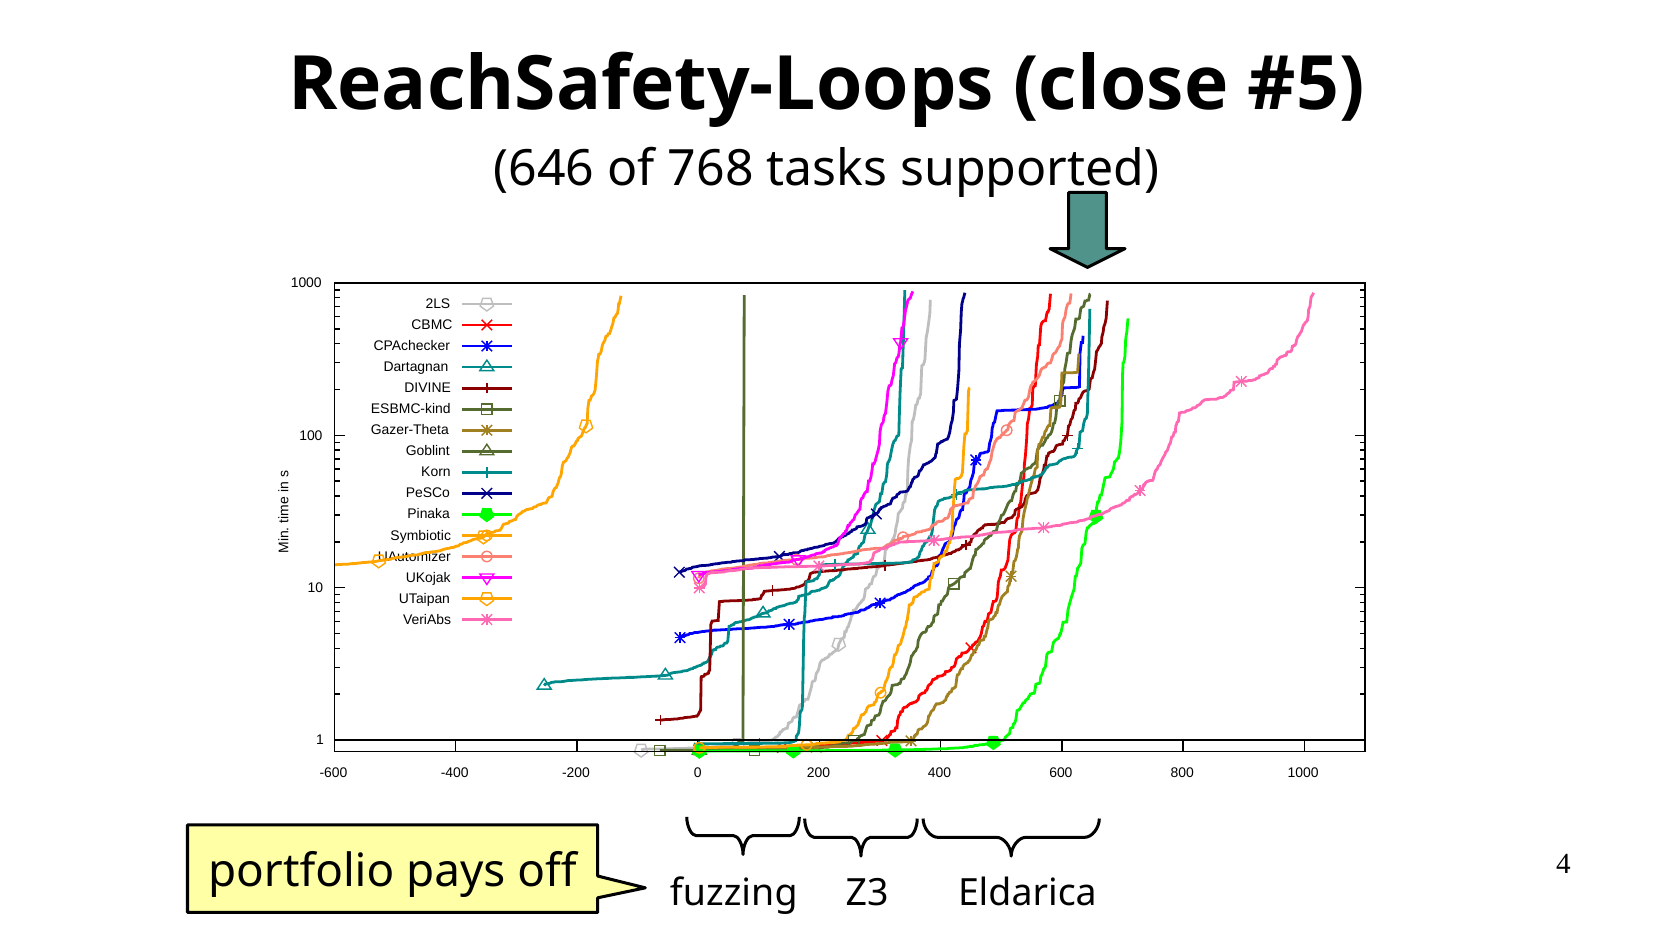

# ReachSafety-Loops (close #5) (646 of 768 tasks supported)
portfolio pays off
Korn (SV-COMP 2021)
4
fuzzing
Z3
Eldarica